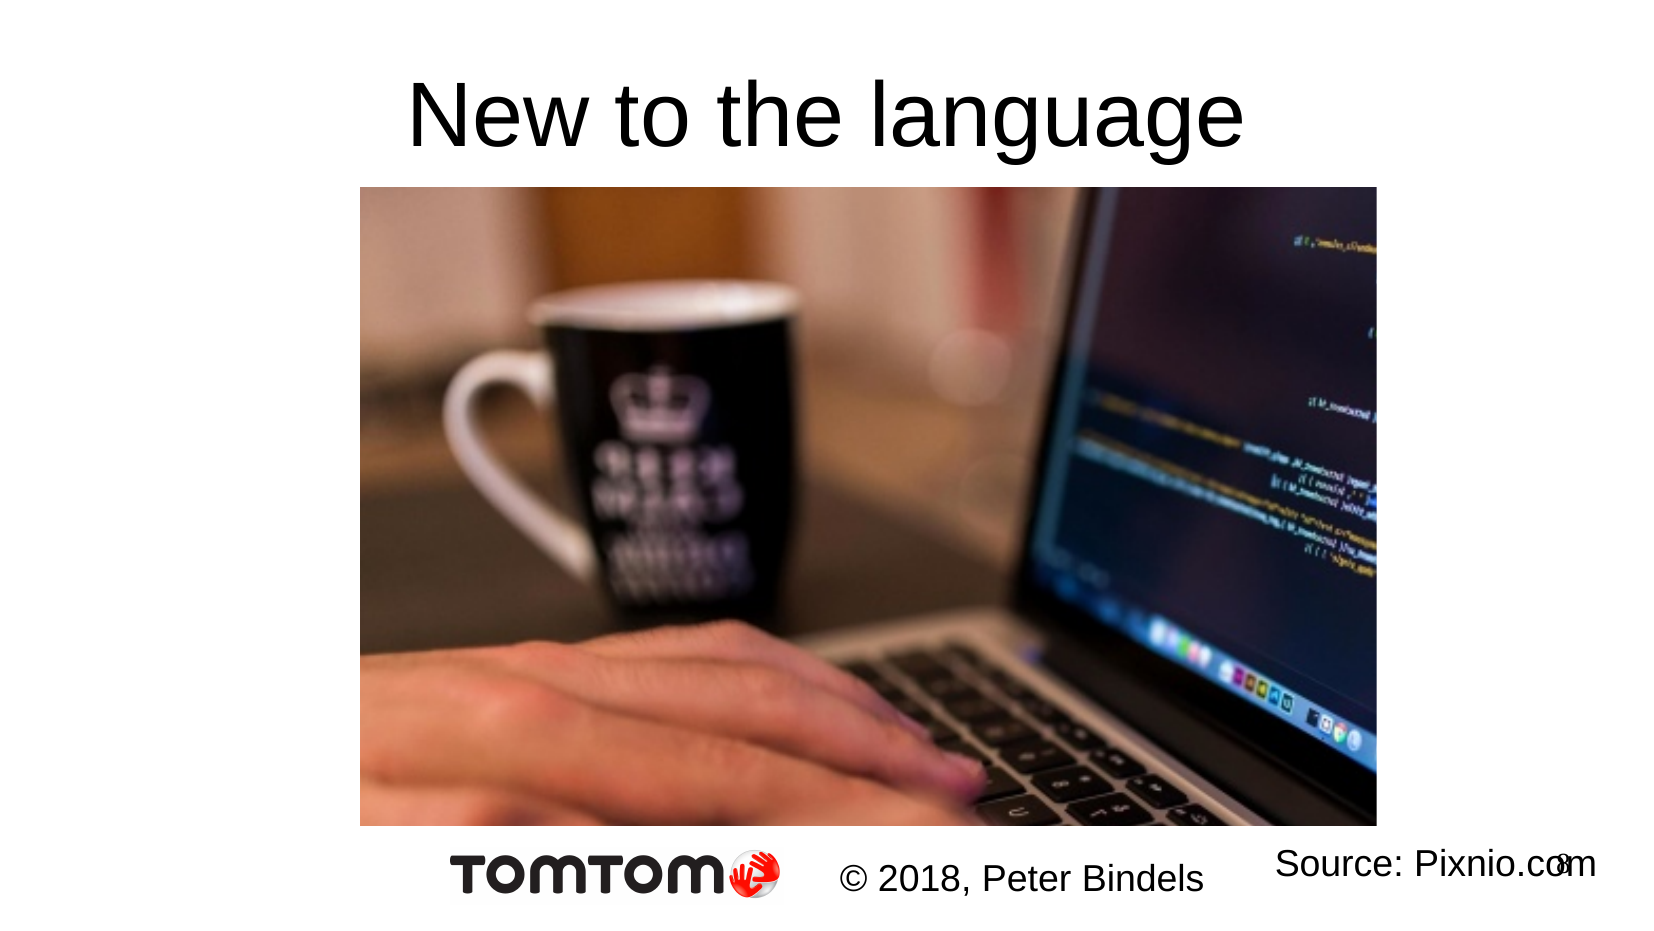

# New to the language
Source: Pixnio.com
8